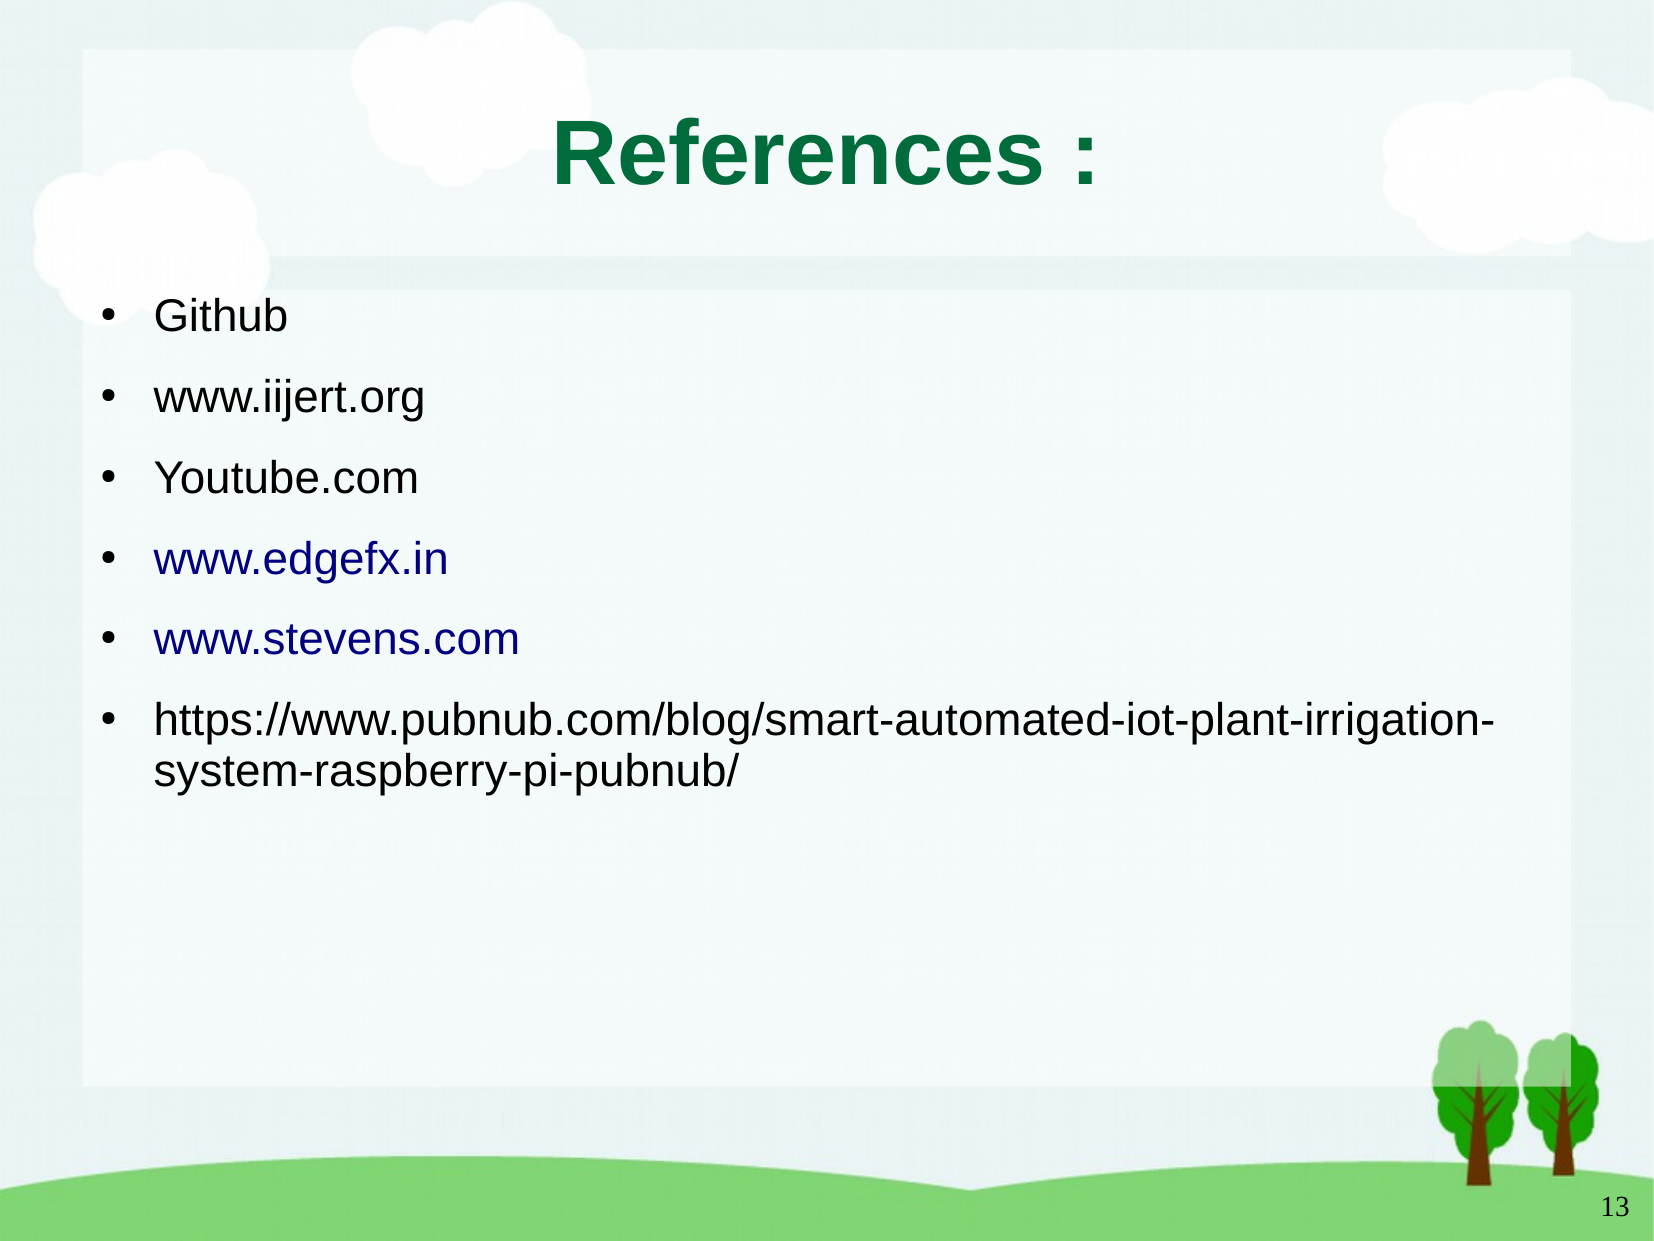

# References :
Github
www.iijert.org
Youtube.com
www.edgefx.in
www.stevens.com
https://www.pubnub.com/blog/smart-automated-iot-plant-irrigation-system-raspberry-pi-pubnub/
13